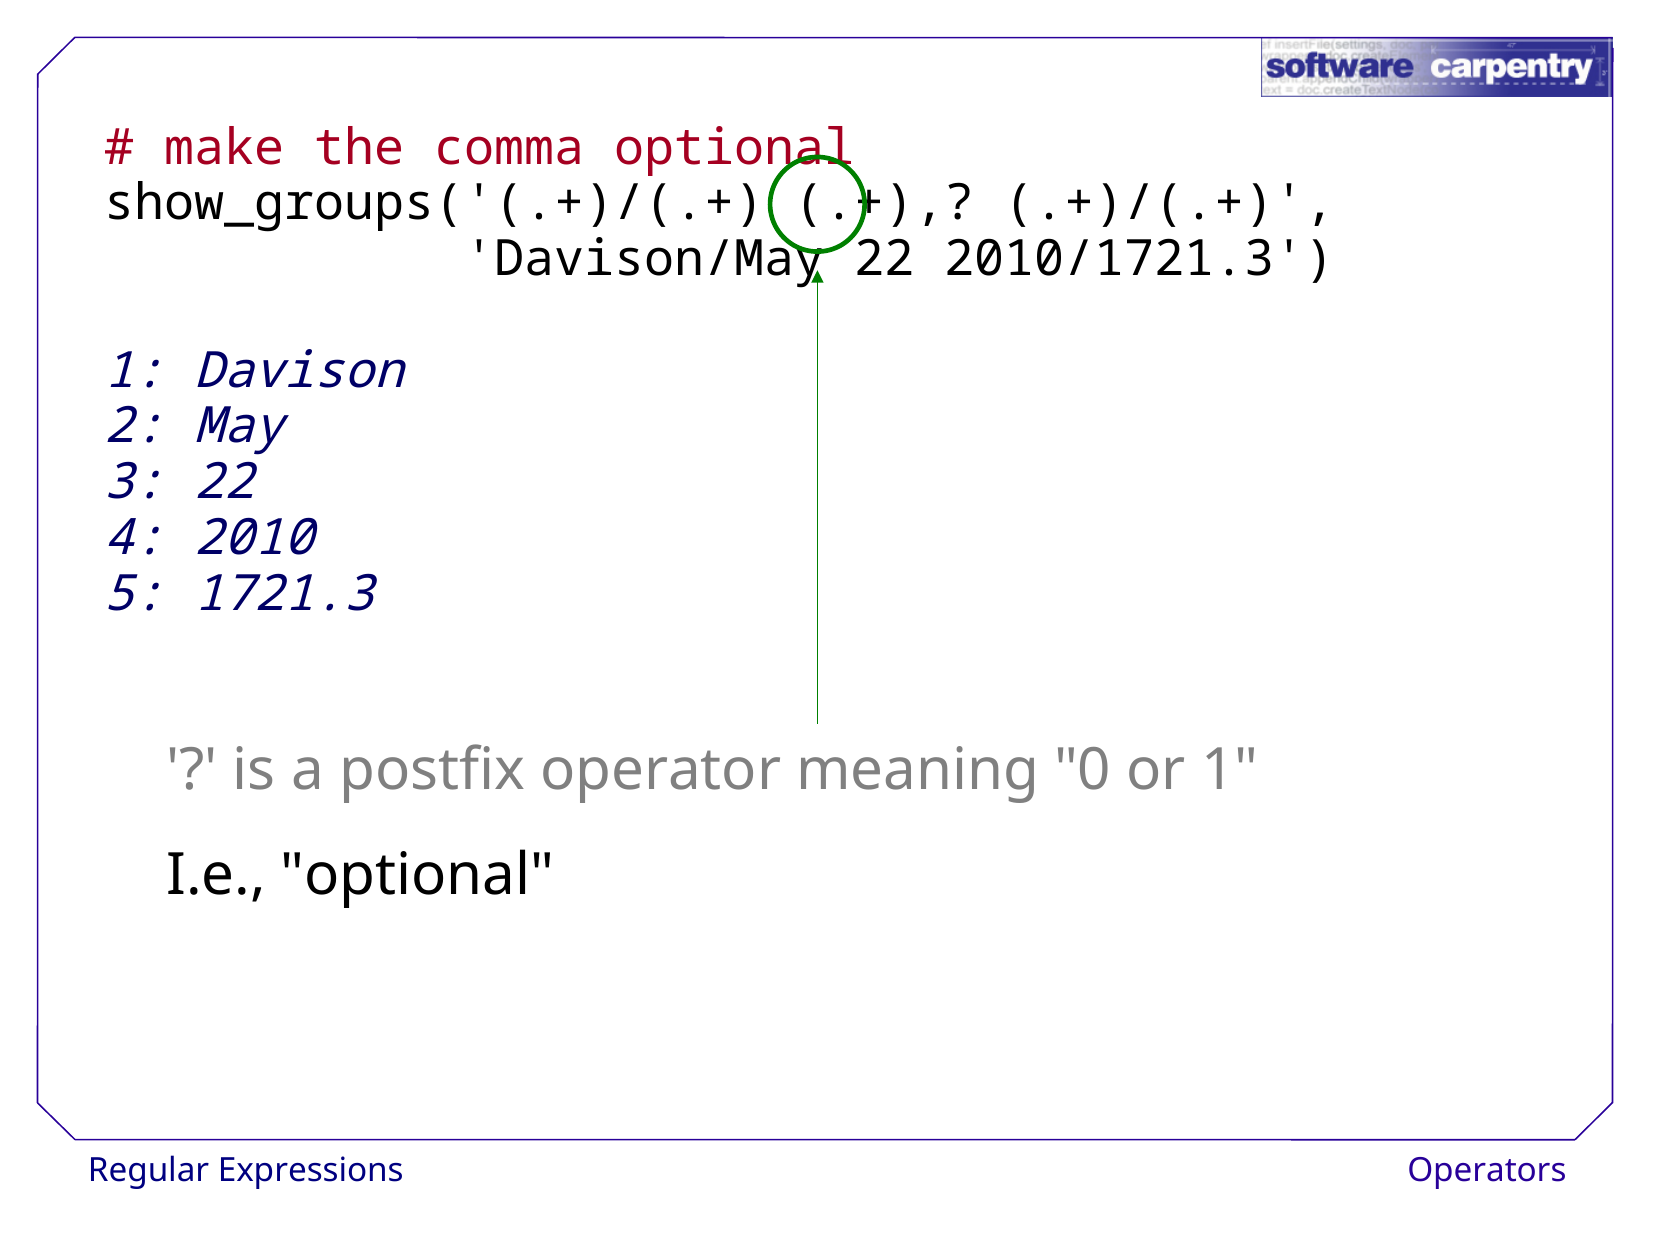

# make the comma optional
show_groups('(.+)/(.+) (.+),? (.+)/(.+)',
 'Davison/May 22 2010/1721.3')
1: Davison
2: May
3: 22
4: 2010
5: 1721.3
'?' is a postfix operator meaning "0 or 1"
I.e., "optional"